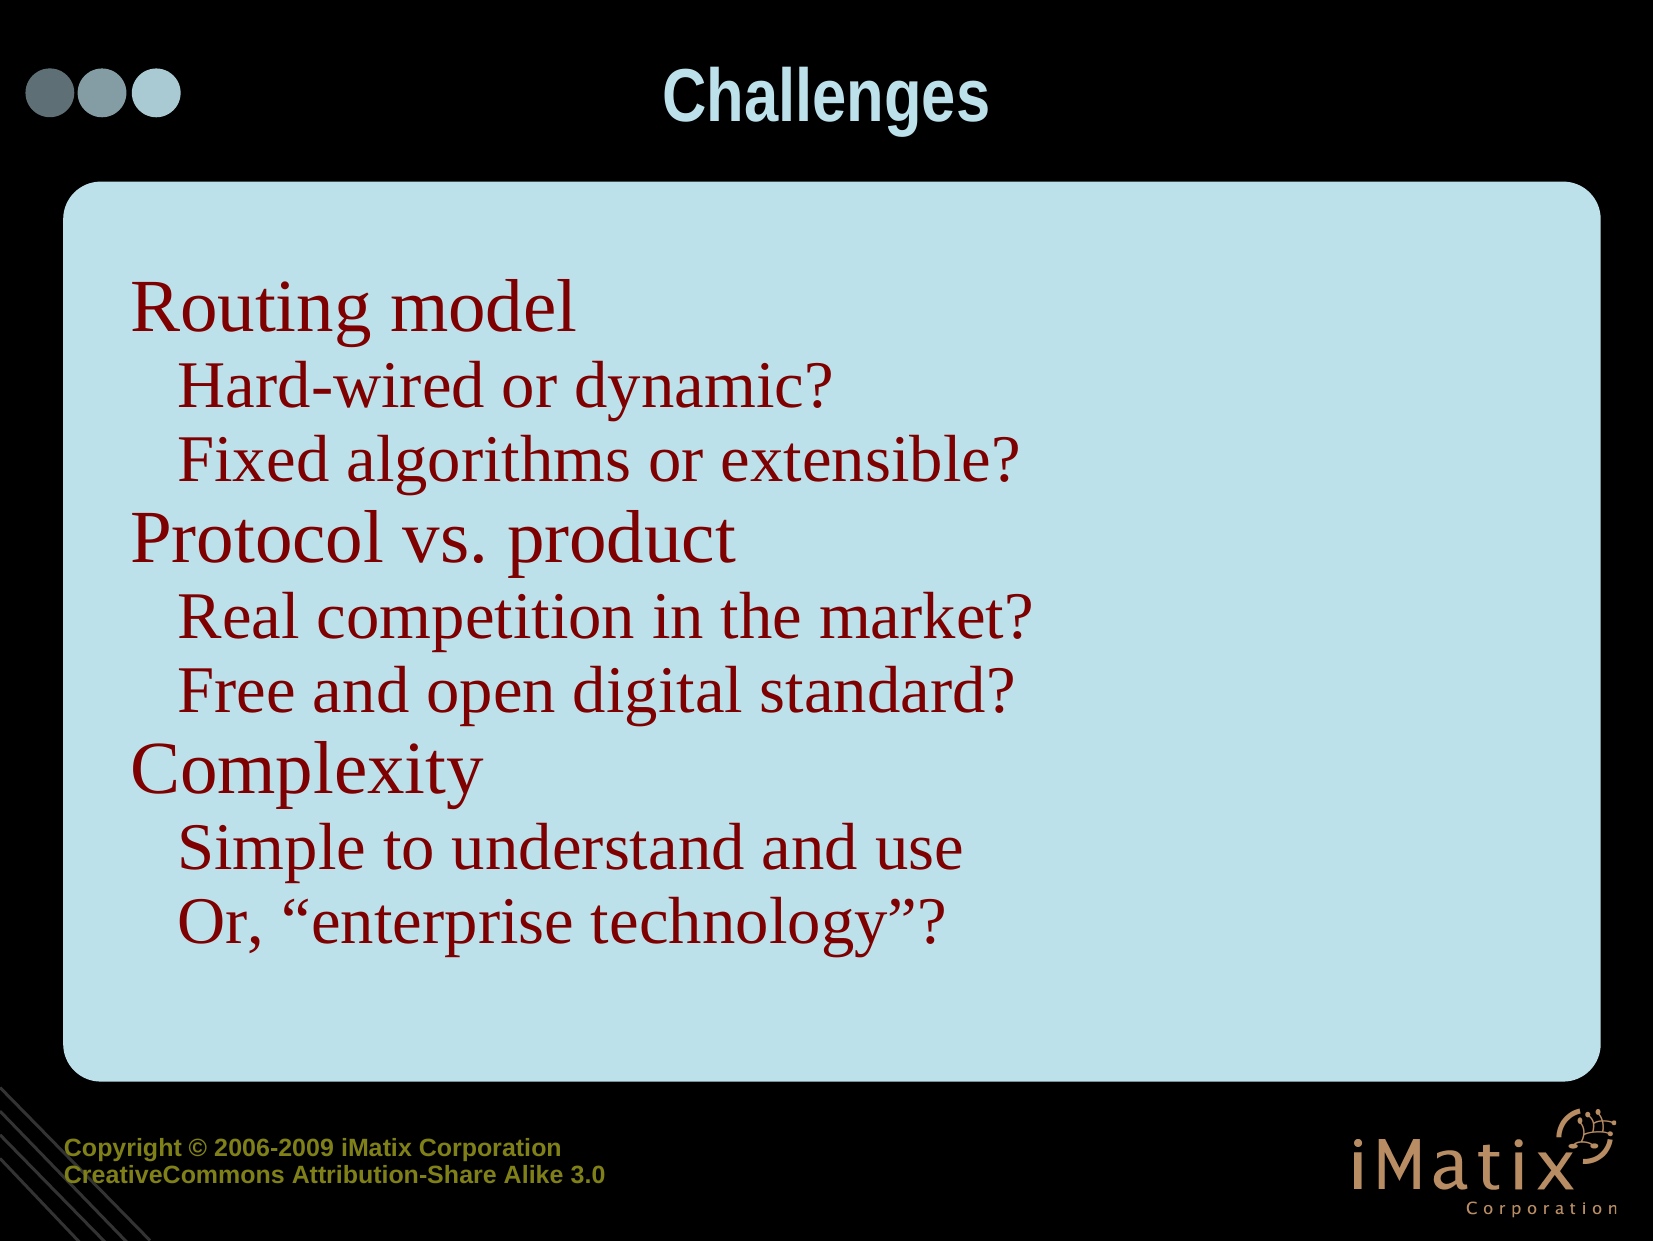

# Challenges
Routing model
Hard-wired or dynamic?
Fixed algorithms or extensible?
Protocol vs. product
Real competition in the market?
Free and open digital standard?
Complexity
Simple to understand and use
Or, “enterprise technology”?